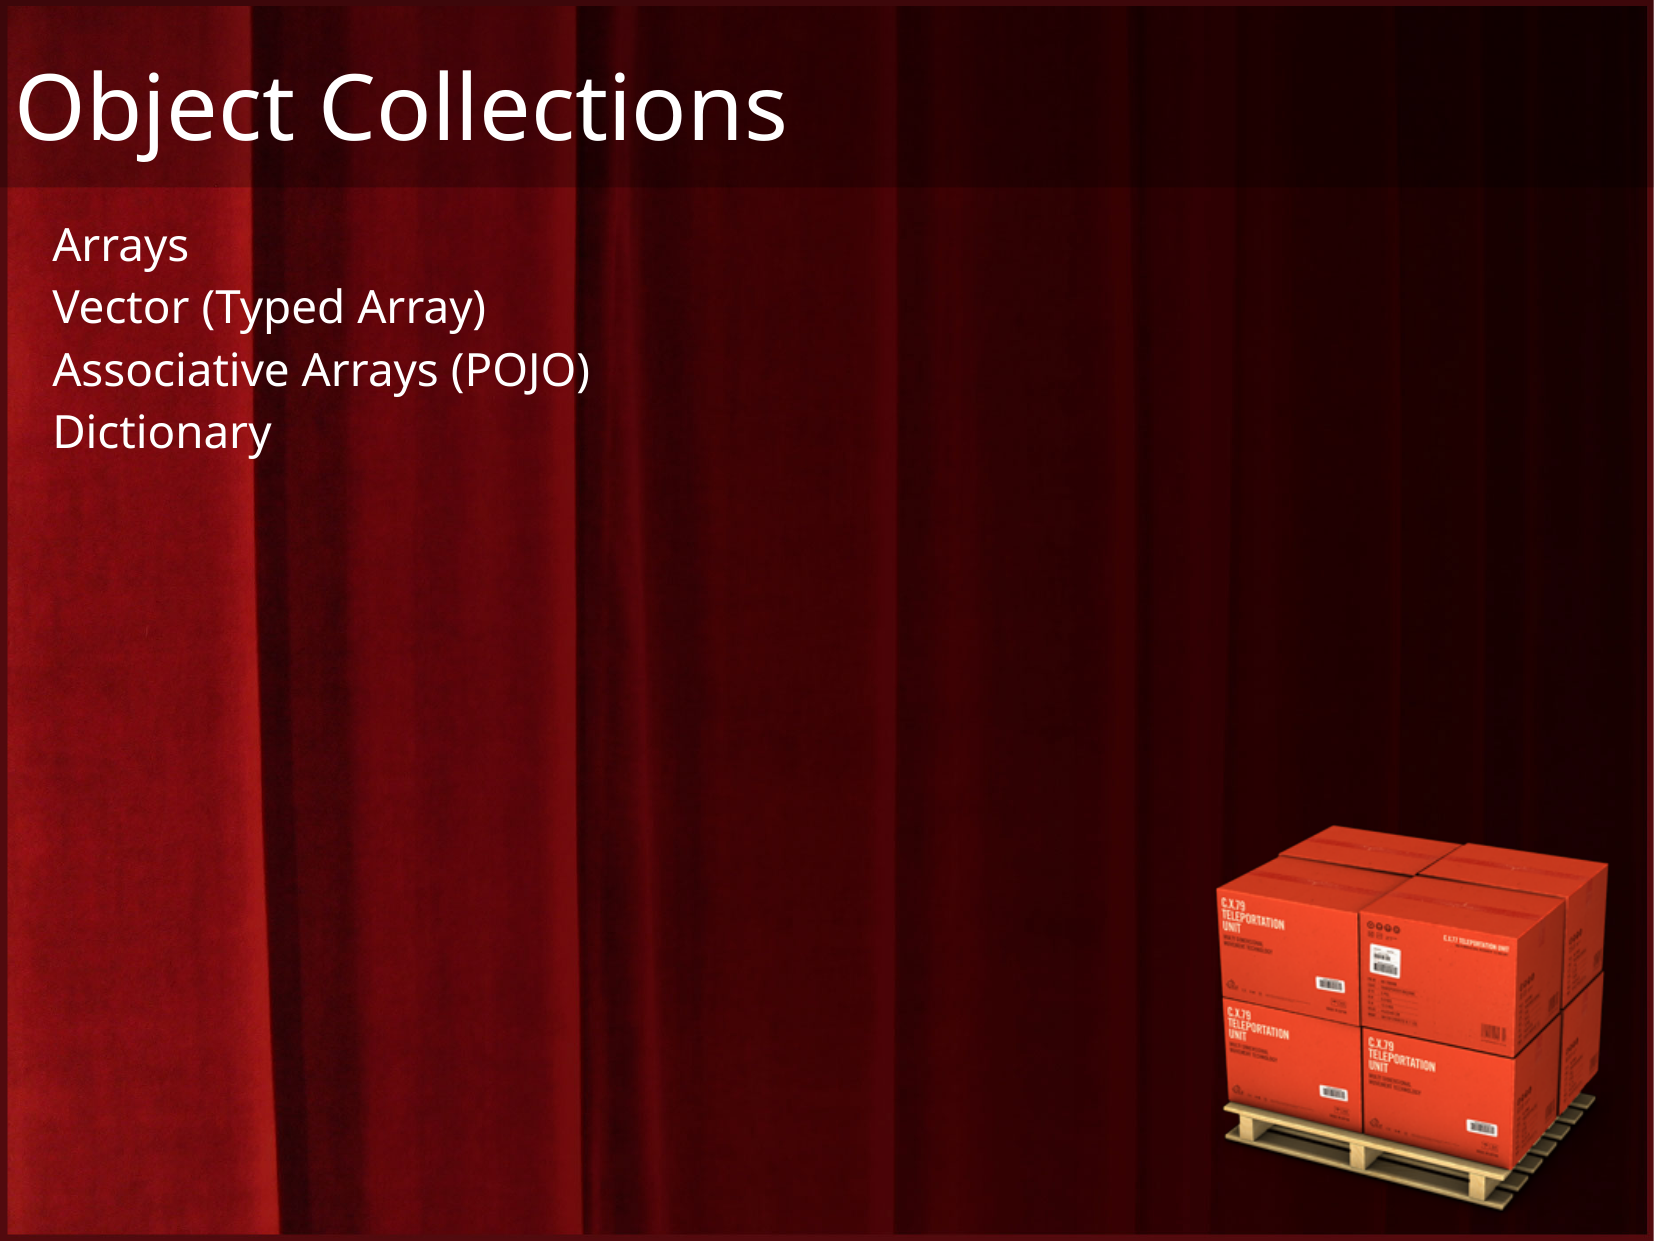

Object Collections
Arrays
Vector (Typed Array)
Associative Arrays (POJO)
Dictionary